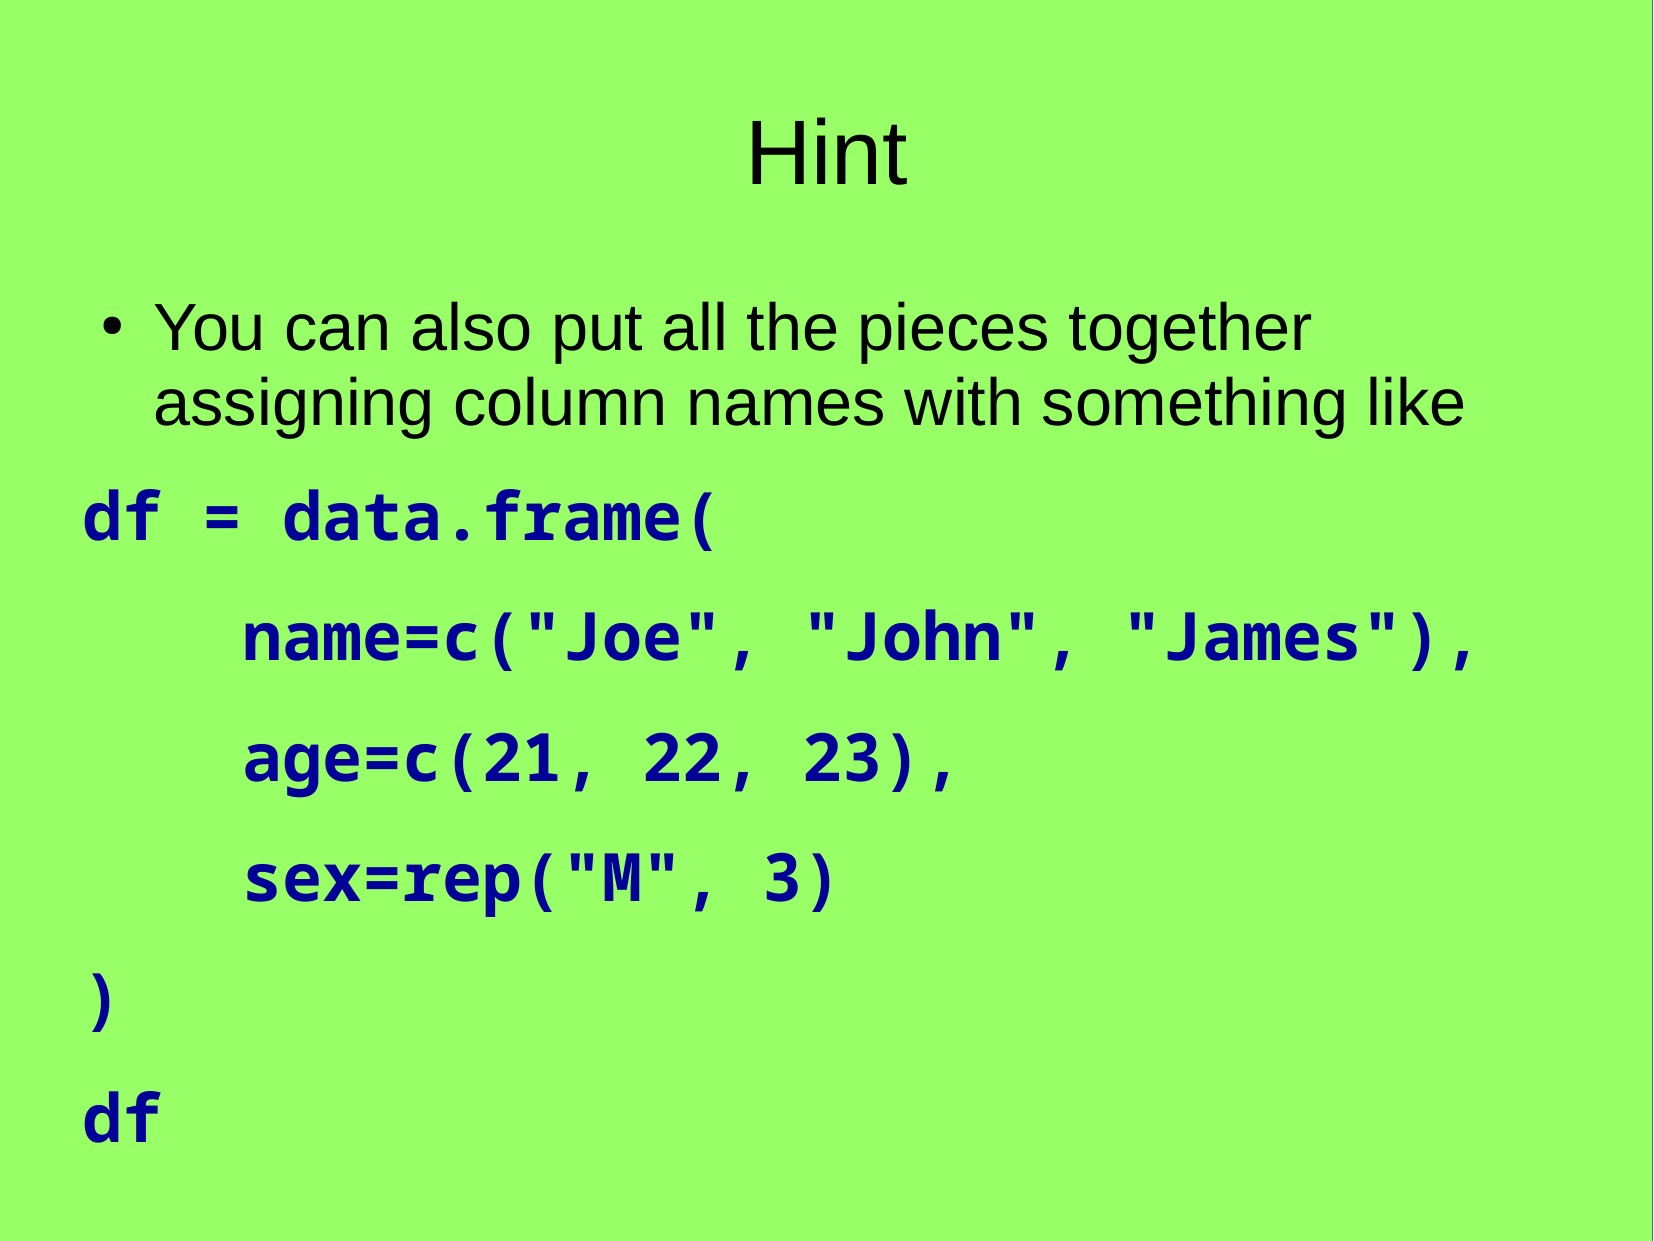

# Hint
You can also put all the pieces together assigning column names with something like
df = data.frame(
 name=c("Joe", "John", "James"),
 age=c(21, 22, 23),
 sex=rep("M", 3)
)
df